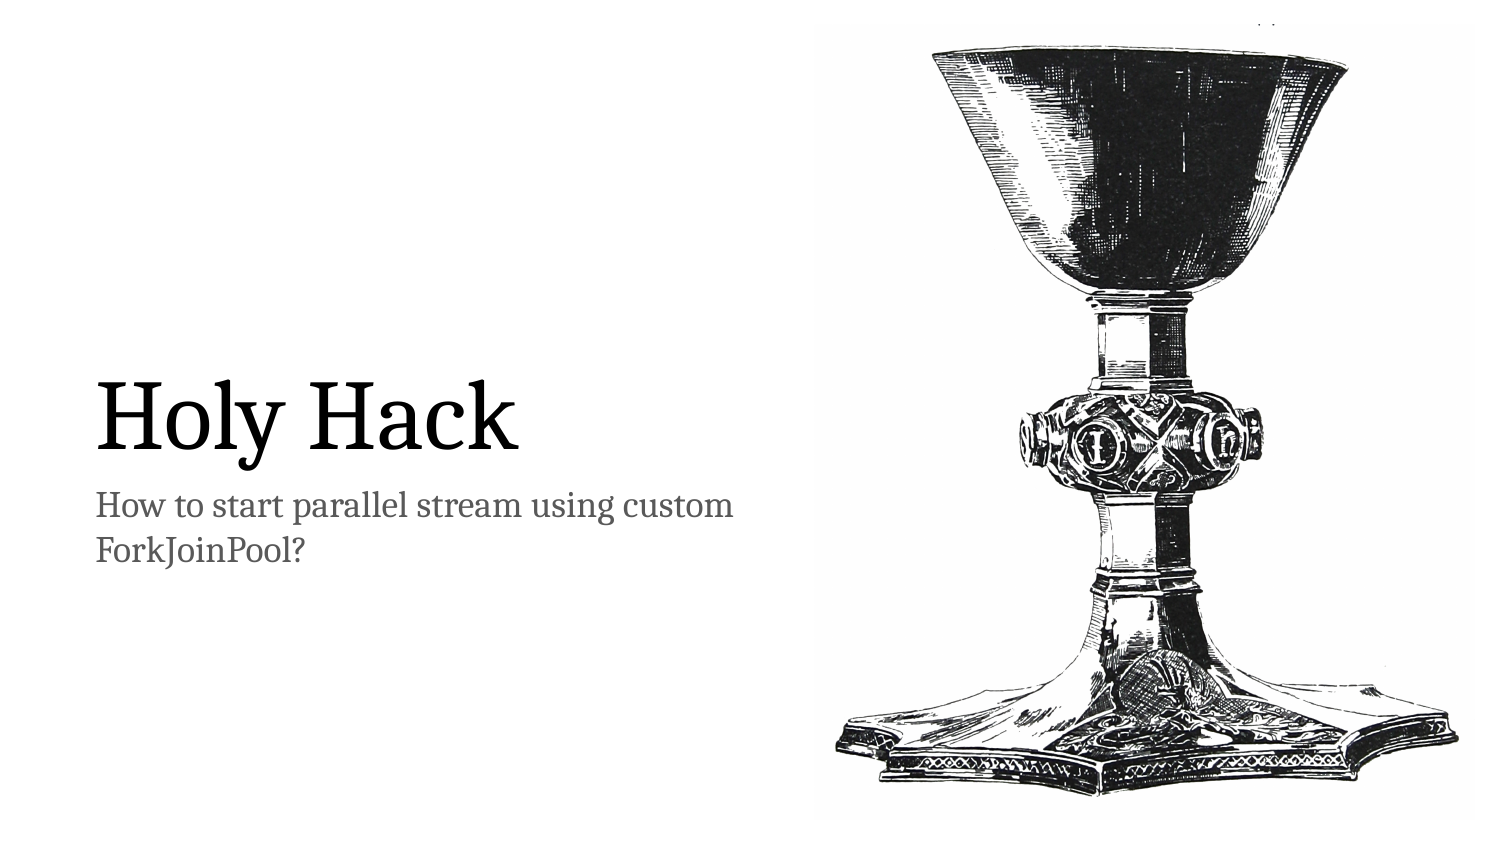

# Holy Hack
How to start parallel stream using custom ForkJoinPool?